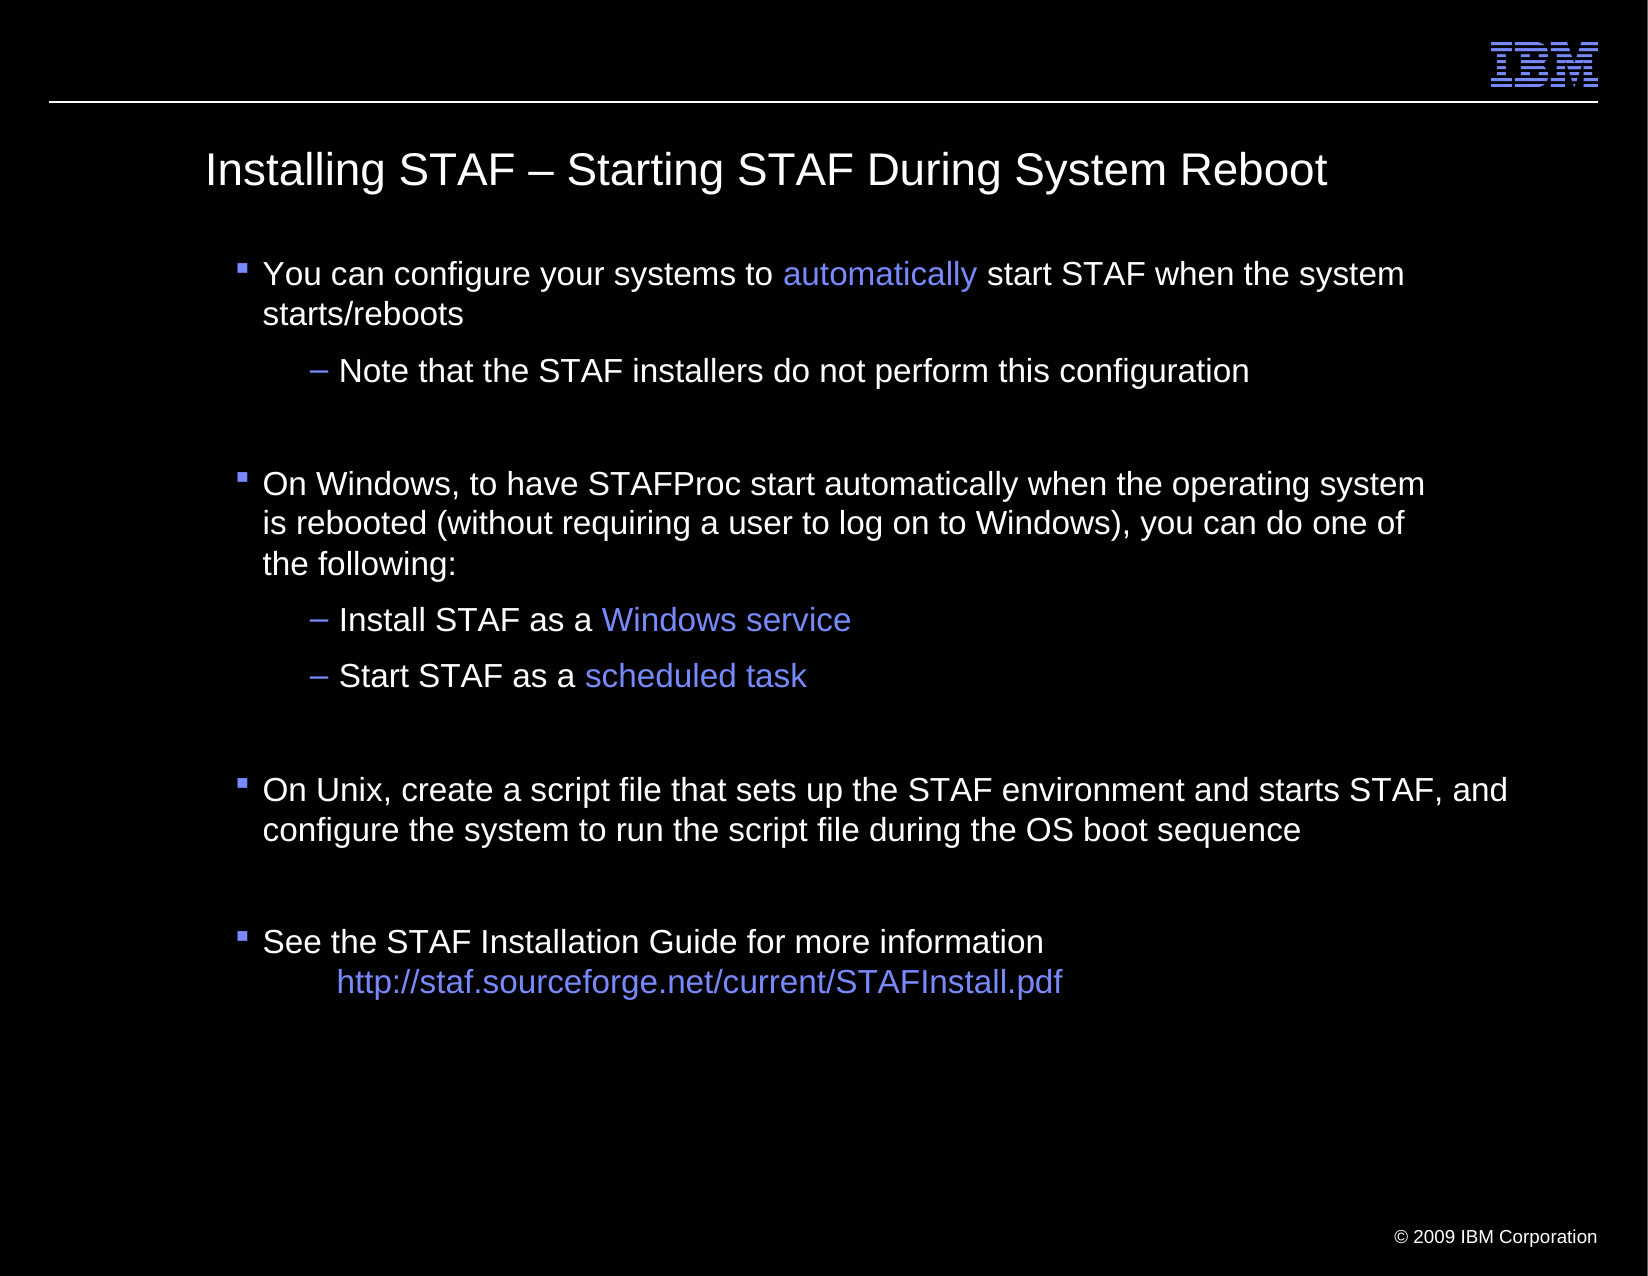

# Installing STAF – Starting STAF During System Reboot
You can configure your systems to automatically start STAF when the system
starts/reboots
Note that the STAF installers do not perform this configuration
On Windows, to have STAFProc start automatically when the operating system
is rebooted (without requiring a user to log on to Windows), you can do one of
the following:
Install STAF as a Windows service
Start STAF as a scheduled task
On Unix, create a script file that sets up the STAF environment and starts STAF, and configure the system to run the script file during the OS boot sequence
See the STAF Installation Guide for more information
 http://staf.sourceforge.net/current/STAFInstall.pdf